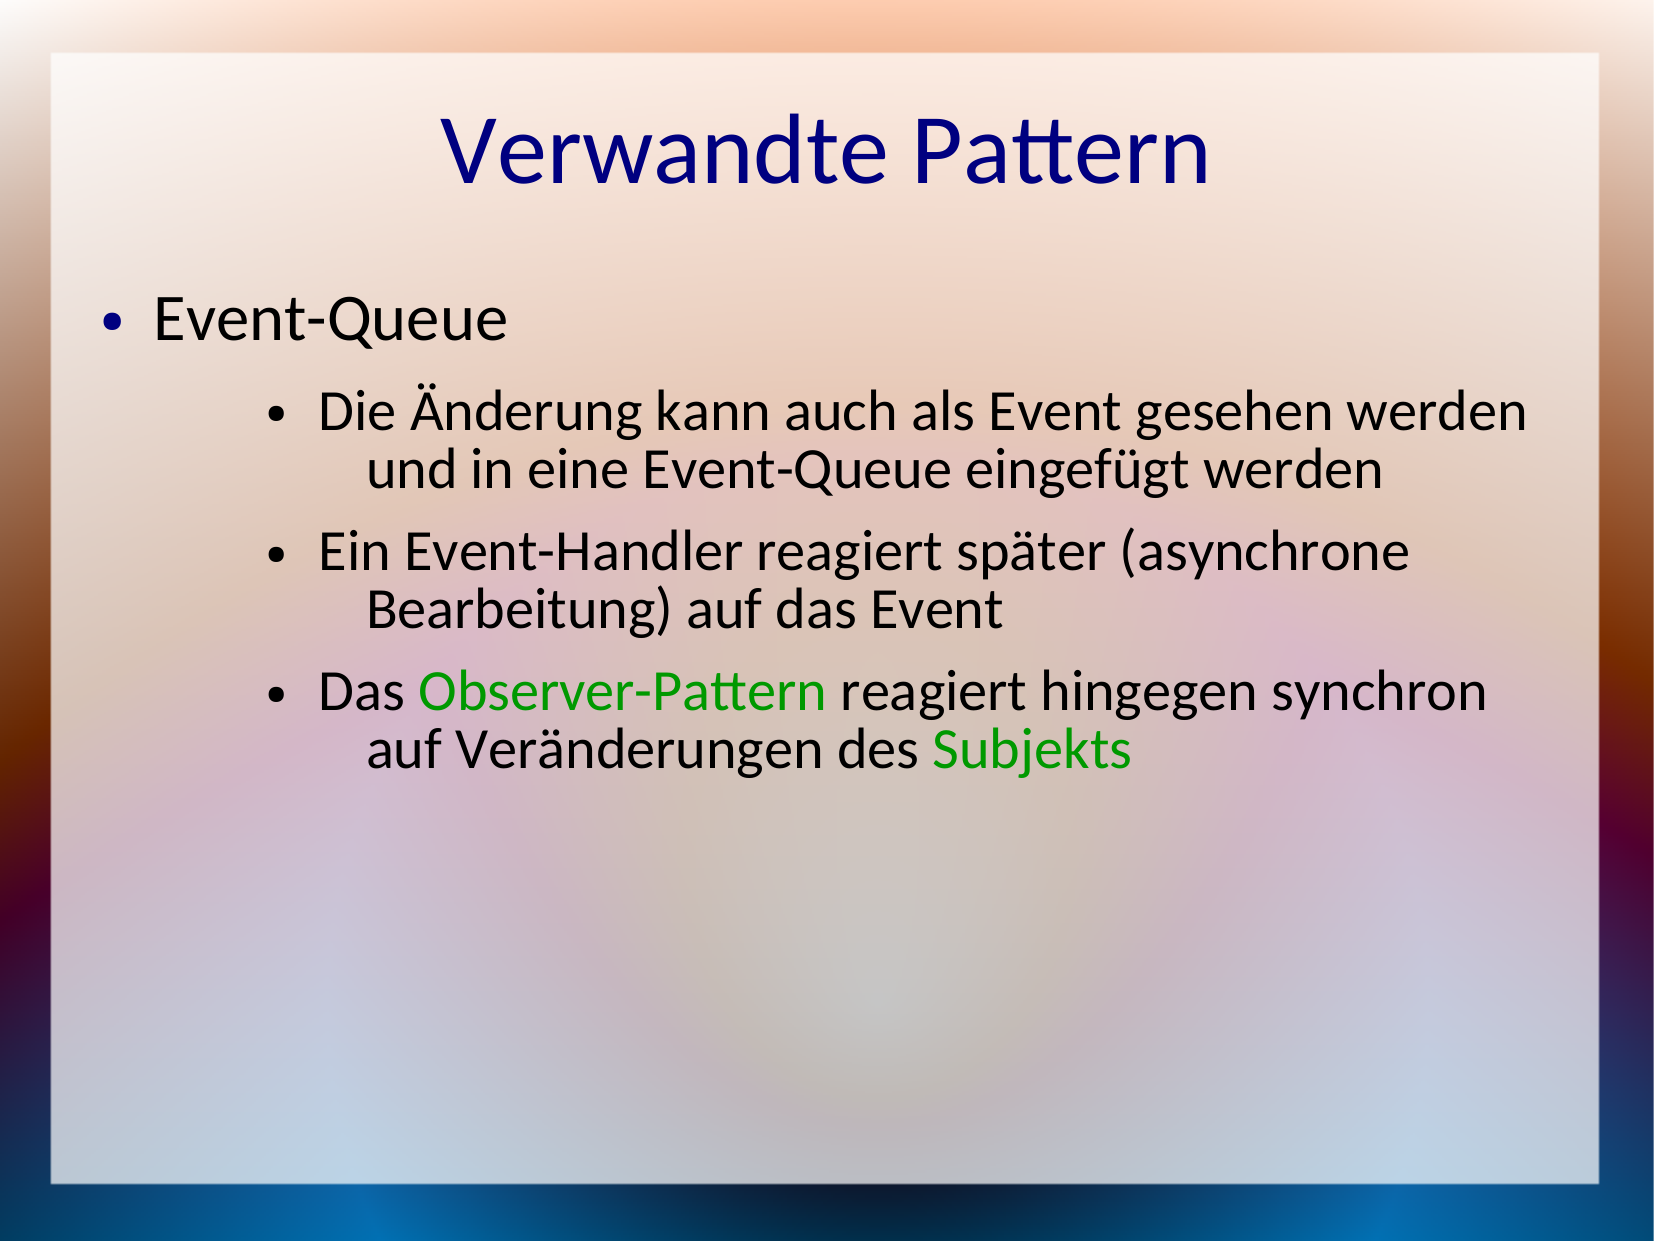

# Verwandte Pattern
Event-Queue
Die Änderung kann auch als Event gesehen werden und in eine Event-Queue eingefügt werden
Ein Event-Handler reagiert später (asynchrone Bearbeitung) auf das Event
Das Observer-Pattern reagiert hingegen synchron auf Veränderungen des Subjekts